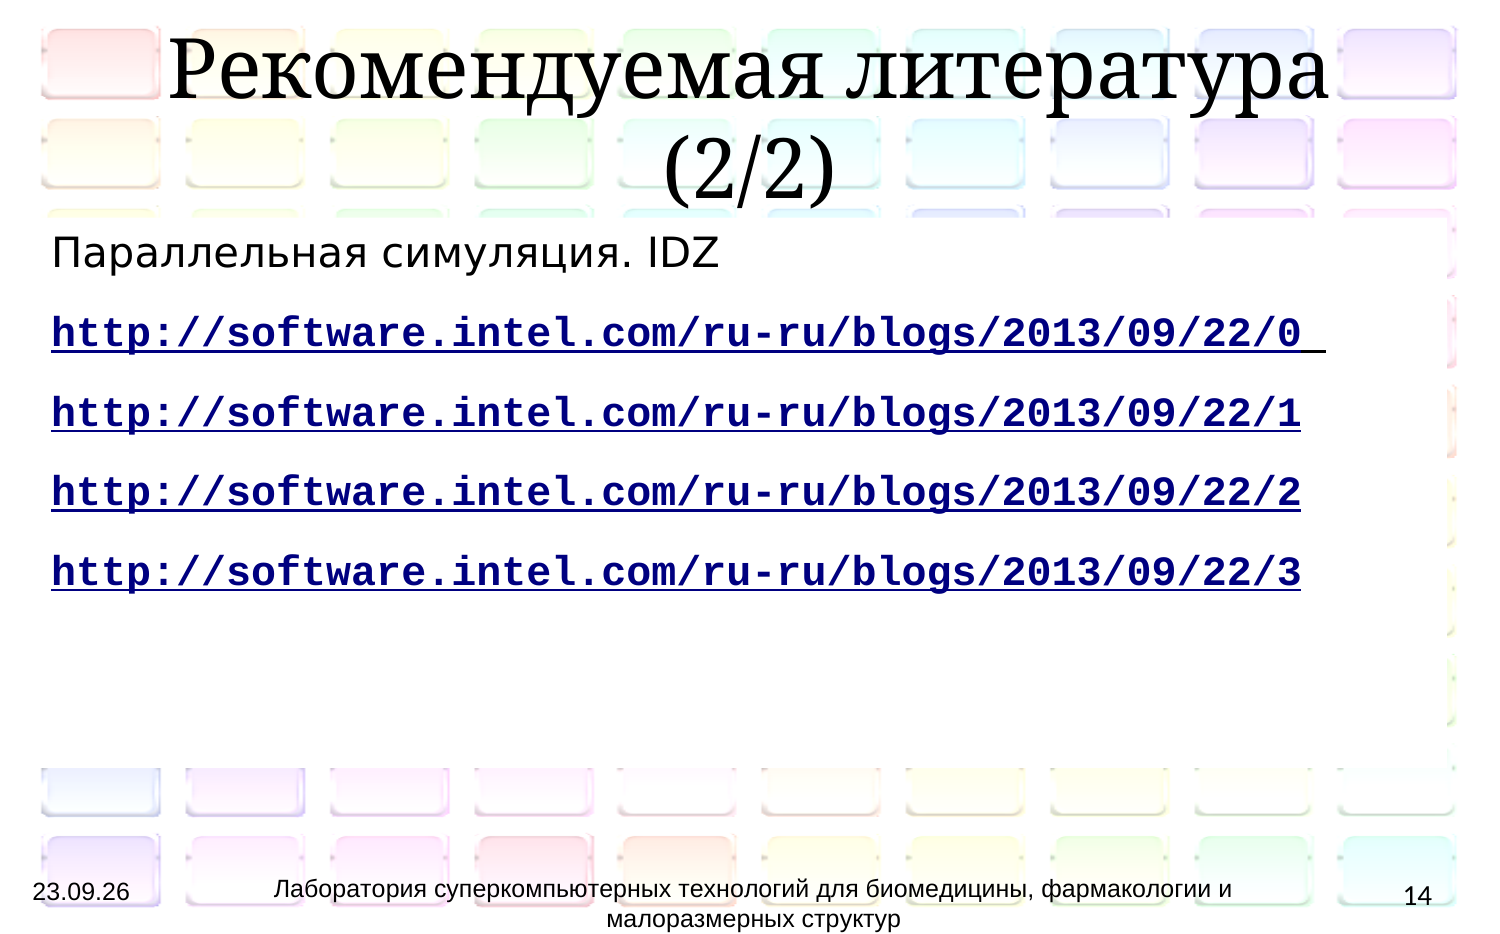

# Рекомендуемая литература (2/2)
Параллельная симуляция. IDZ
http://software.intel.com/ru-ru/blogs/2013/09/22/0
http://software.intel.com/ru-ru/blogs/2013/09/22/1
http://software.intel.com/ru-ru/blogs/2013/09/22/2
http://software.intel.com/ru-ru/blogs/2013/09/22/3
Лаборатория суперкомпьютерных технологий для биомедицины, фармакологии и малоразмерных структур